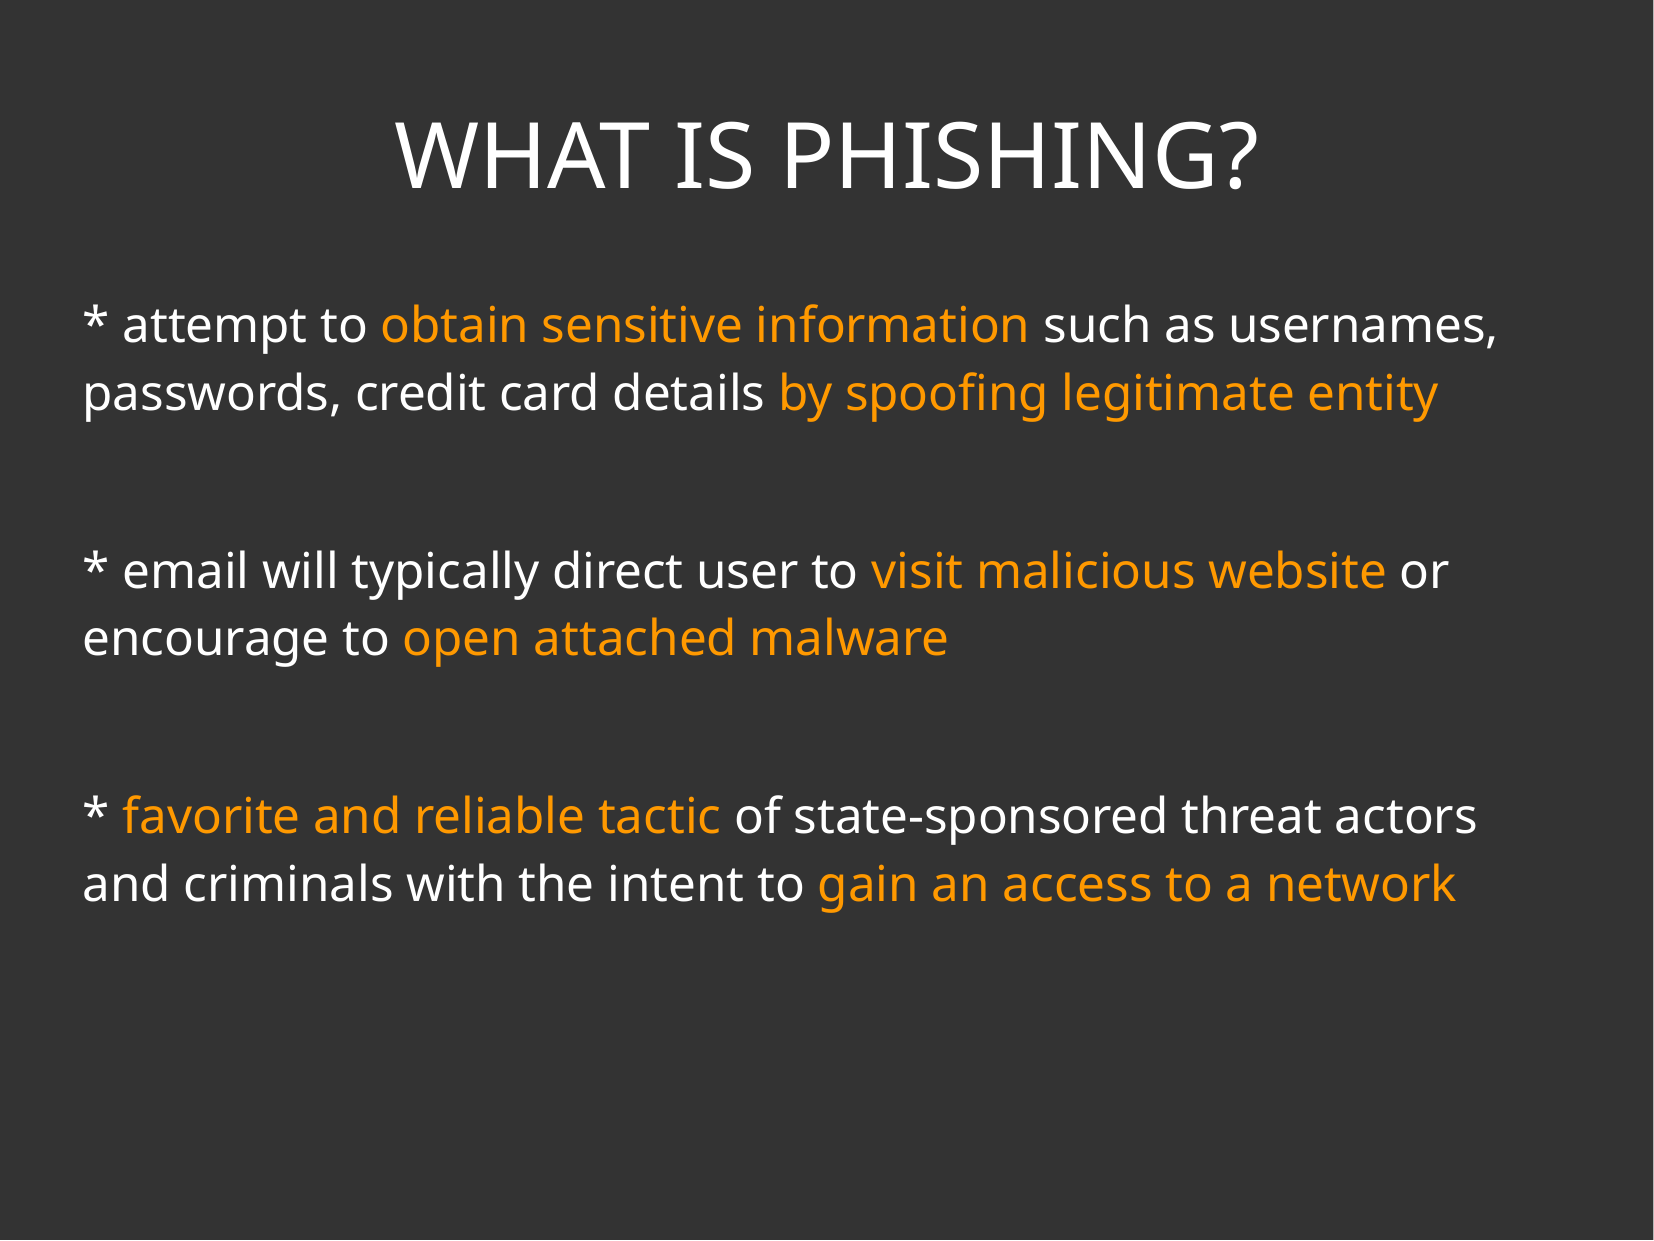

# WHAT IS PHISHING?
* attempt to obtain sensitive information such as usernames, passwords, credit card details by spoofing legitimate entity
* email will typically direct user to visit malicious website or encourage to open attached malware
* favorite and reliable tactic of state-sponsored threat actors and criminals with the intent to gain an access to a network